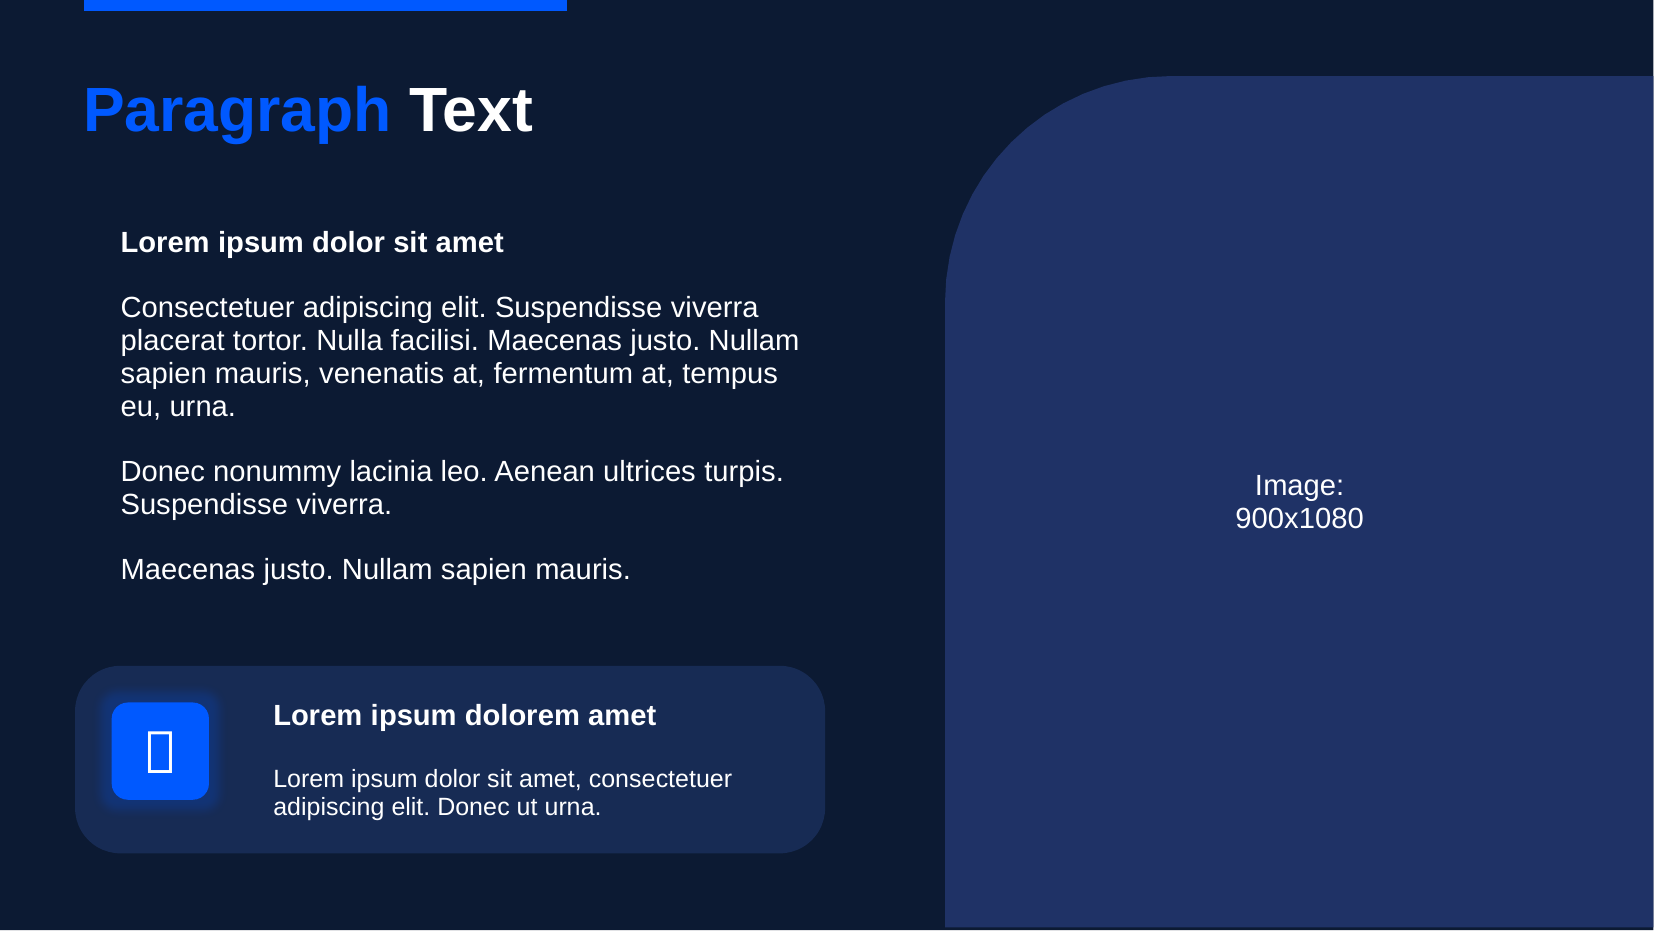

# Paragraph Text
Image:
900x1080
Lorem ipsum dolor sit amet
Consectetuer adipiscing elit. Suspendisse viverra placerat tortor. Nulla facilisi. Maecenas justo. Nullam sapien mauris, venenatis at, fermentum at, tempus eu, urna.
Donec nonummy lacinia leo. Aenean ultrices turpis. Suspendisse viverra.
Maecenas justo. Nullam sapien mauris.
Lorem ipsum dolorem amet
Lorem ipsum dolor sit amet, consectetuer adipiscing elit. Donec ut urna.
